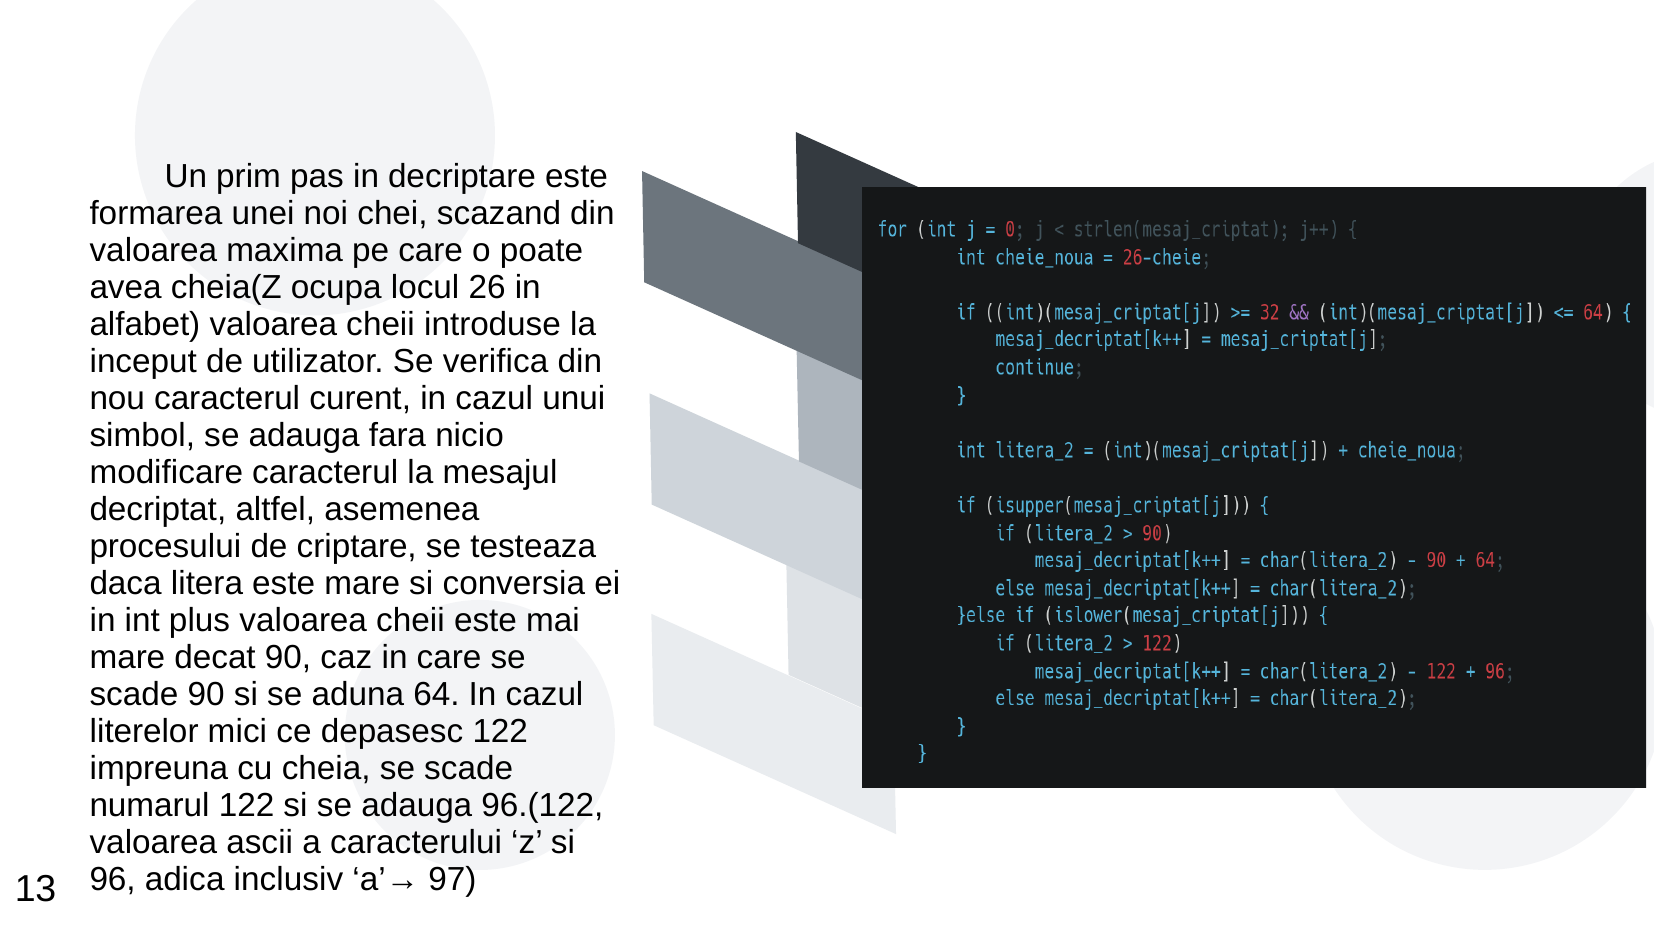

Un prim pas in decriptare este formarea unei noi chei, scazand din valoarea maxima pe care o poate avea cheia(Z ocupa locul 26 in alfabet) valoarea cheii introduse la inceput de utilizator. Se verifica din nou caracterul curent, in cazul unui simbol, se adauga fara nicio modificare caracterul la mesajul decriptat, altfel, asemenea procesului de criptare, se testeaza daca litera este mare si conversia ei in int plus valoarea cheii este mai mare decat 90, caz in care se scade 90 si se aduna 64. In cazul literelor mici ce depasesc 122 impreuna cu cheia, se scade numarul 122 si se adauga 96.(122, valoarea ascii a caracterului ‘z’ si 96, adica inclusiv ‘a’→ 97)